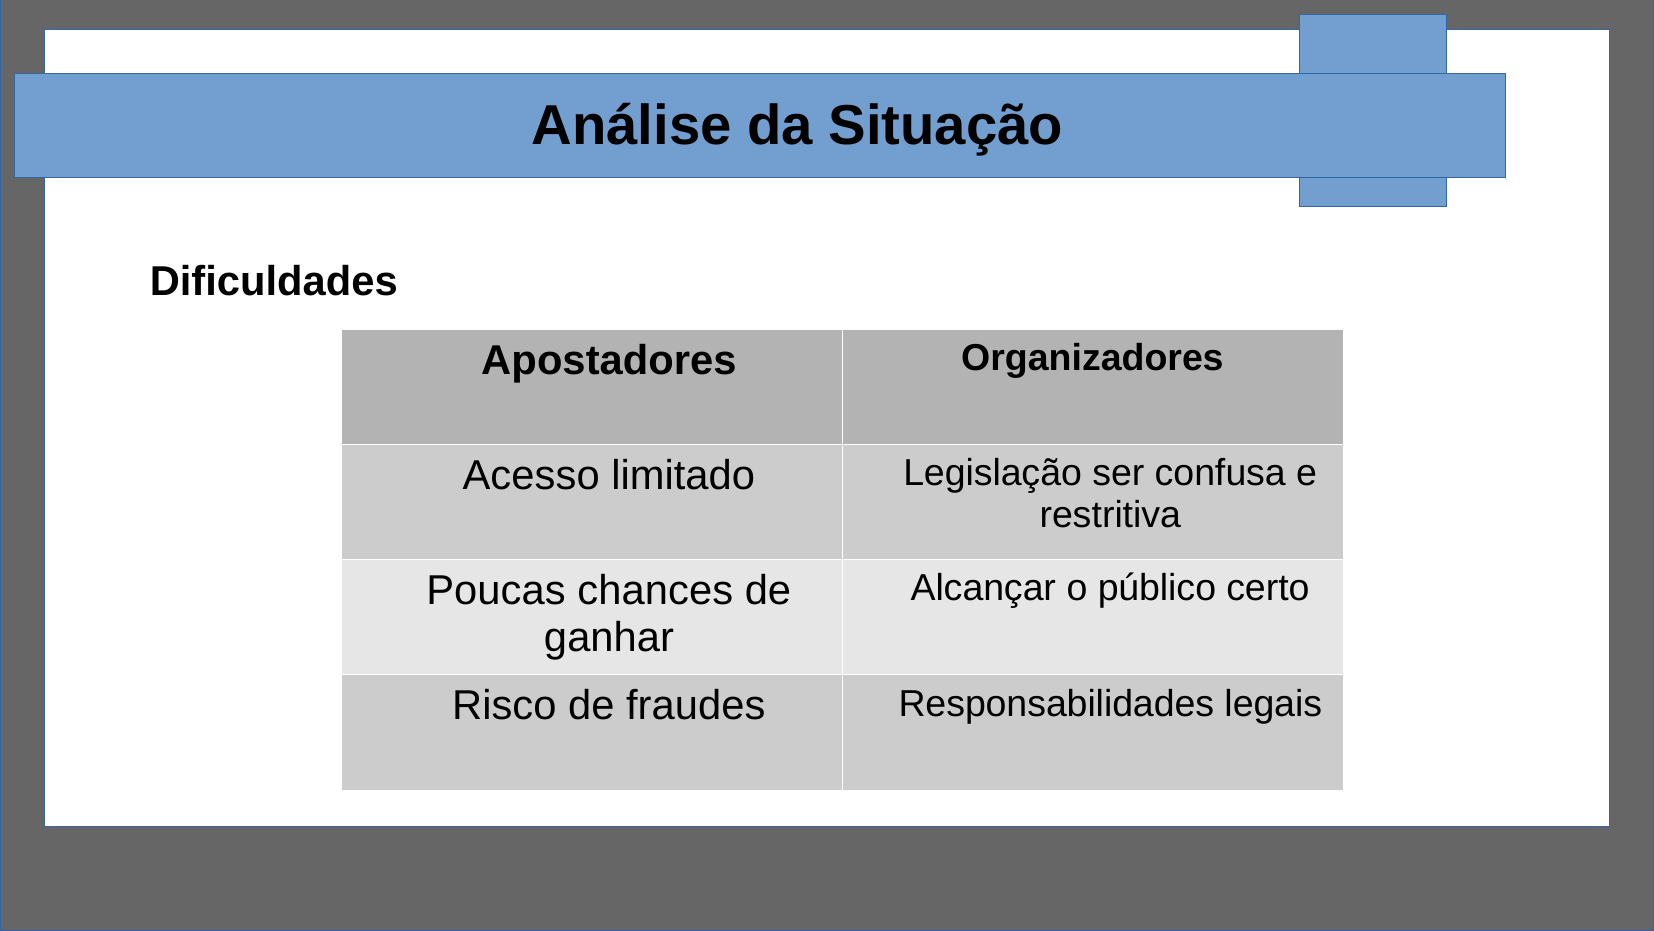

Análise da Situação
# Dificuldades
| Apostadores | Organizadores |
| --- | --- |
| Acesso limitado | Legislação ser confusa e restritiva |
| Poucas chances de ganhar | Alcançar o público certo |
| Risco de fraudes | Responsabilidades legais |